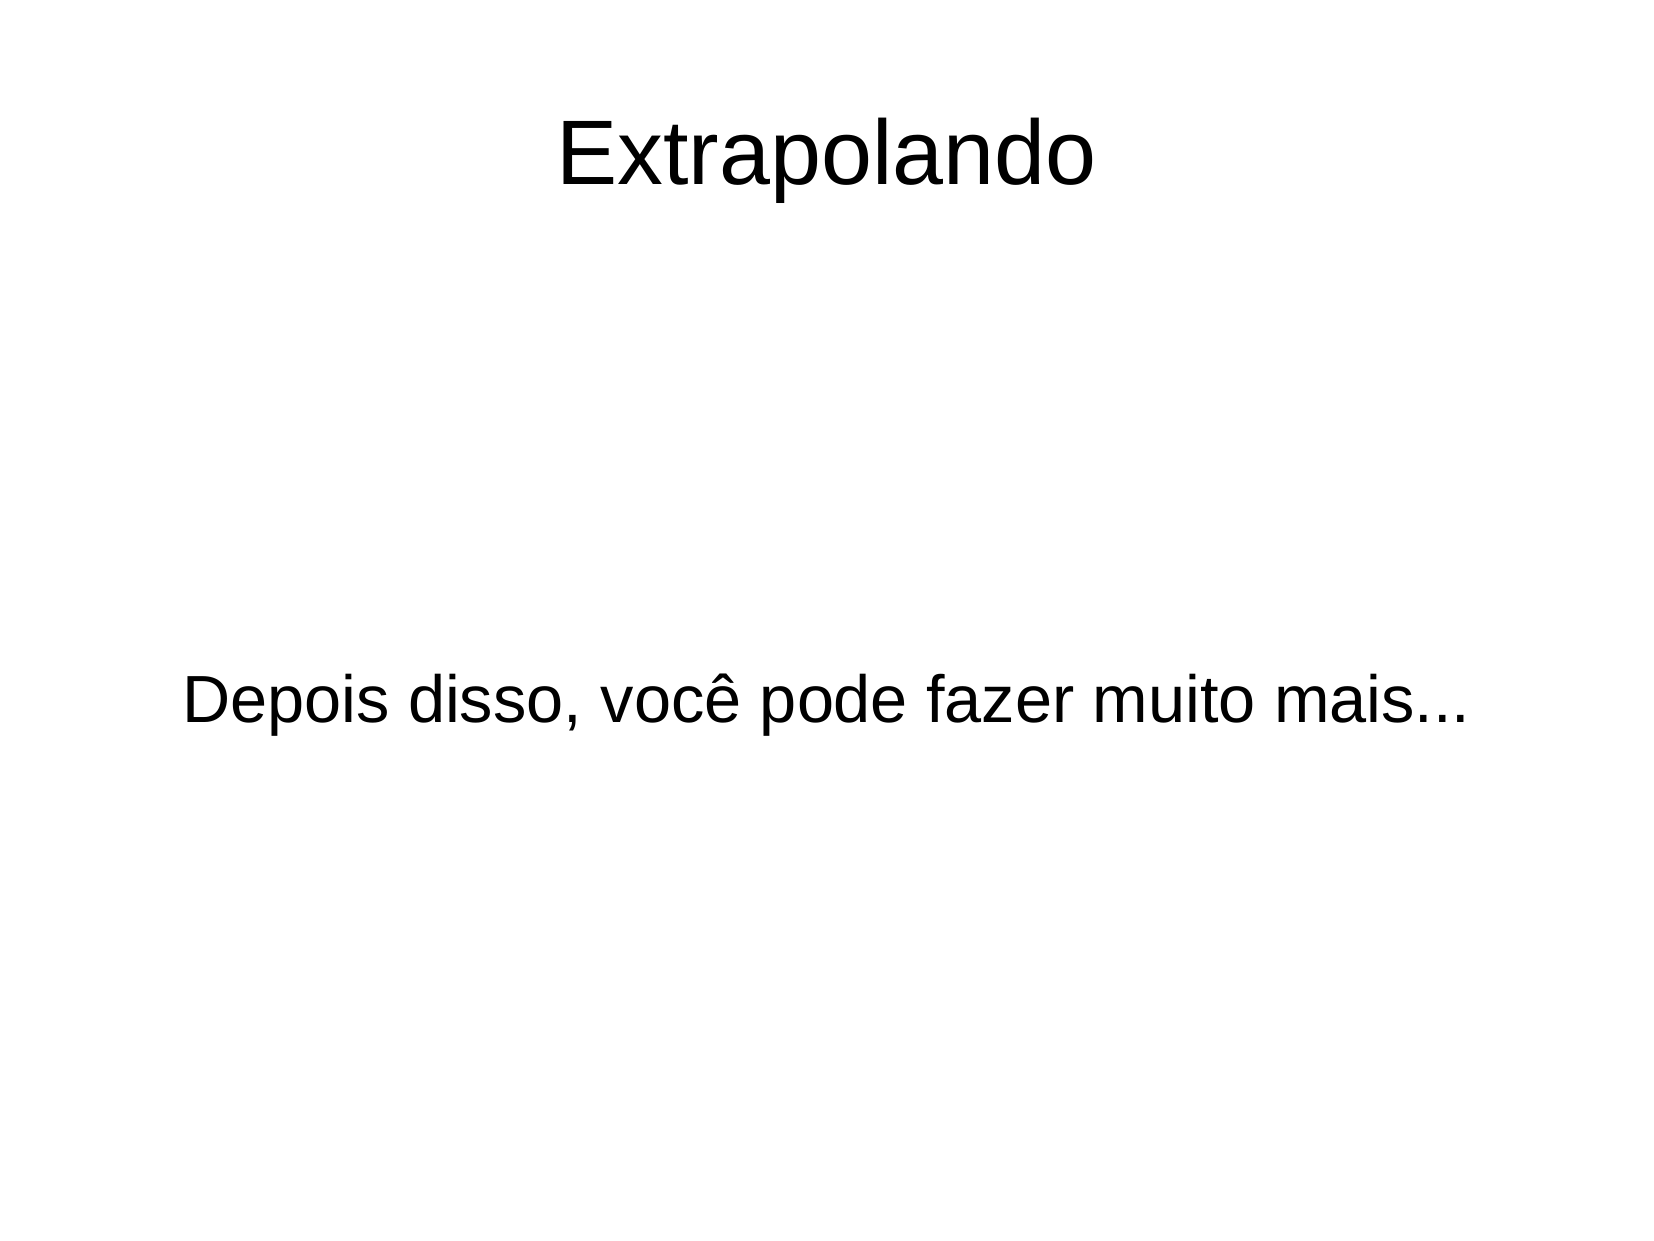

# Extrapolando
Depois disso, você pode fazer muito mais...